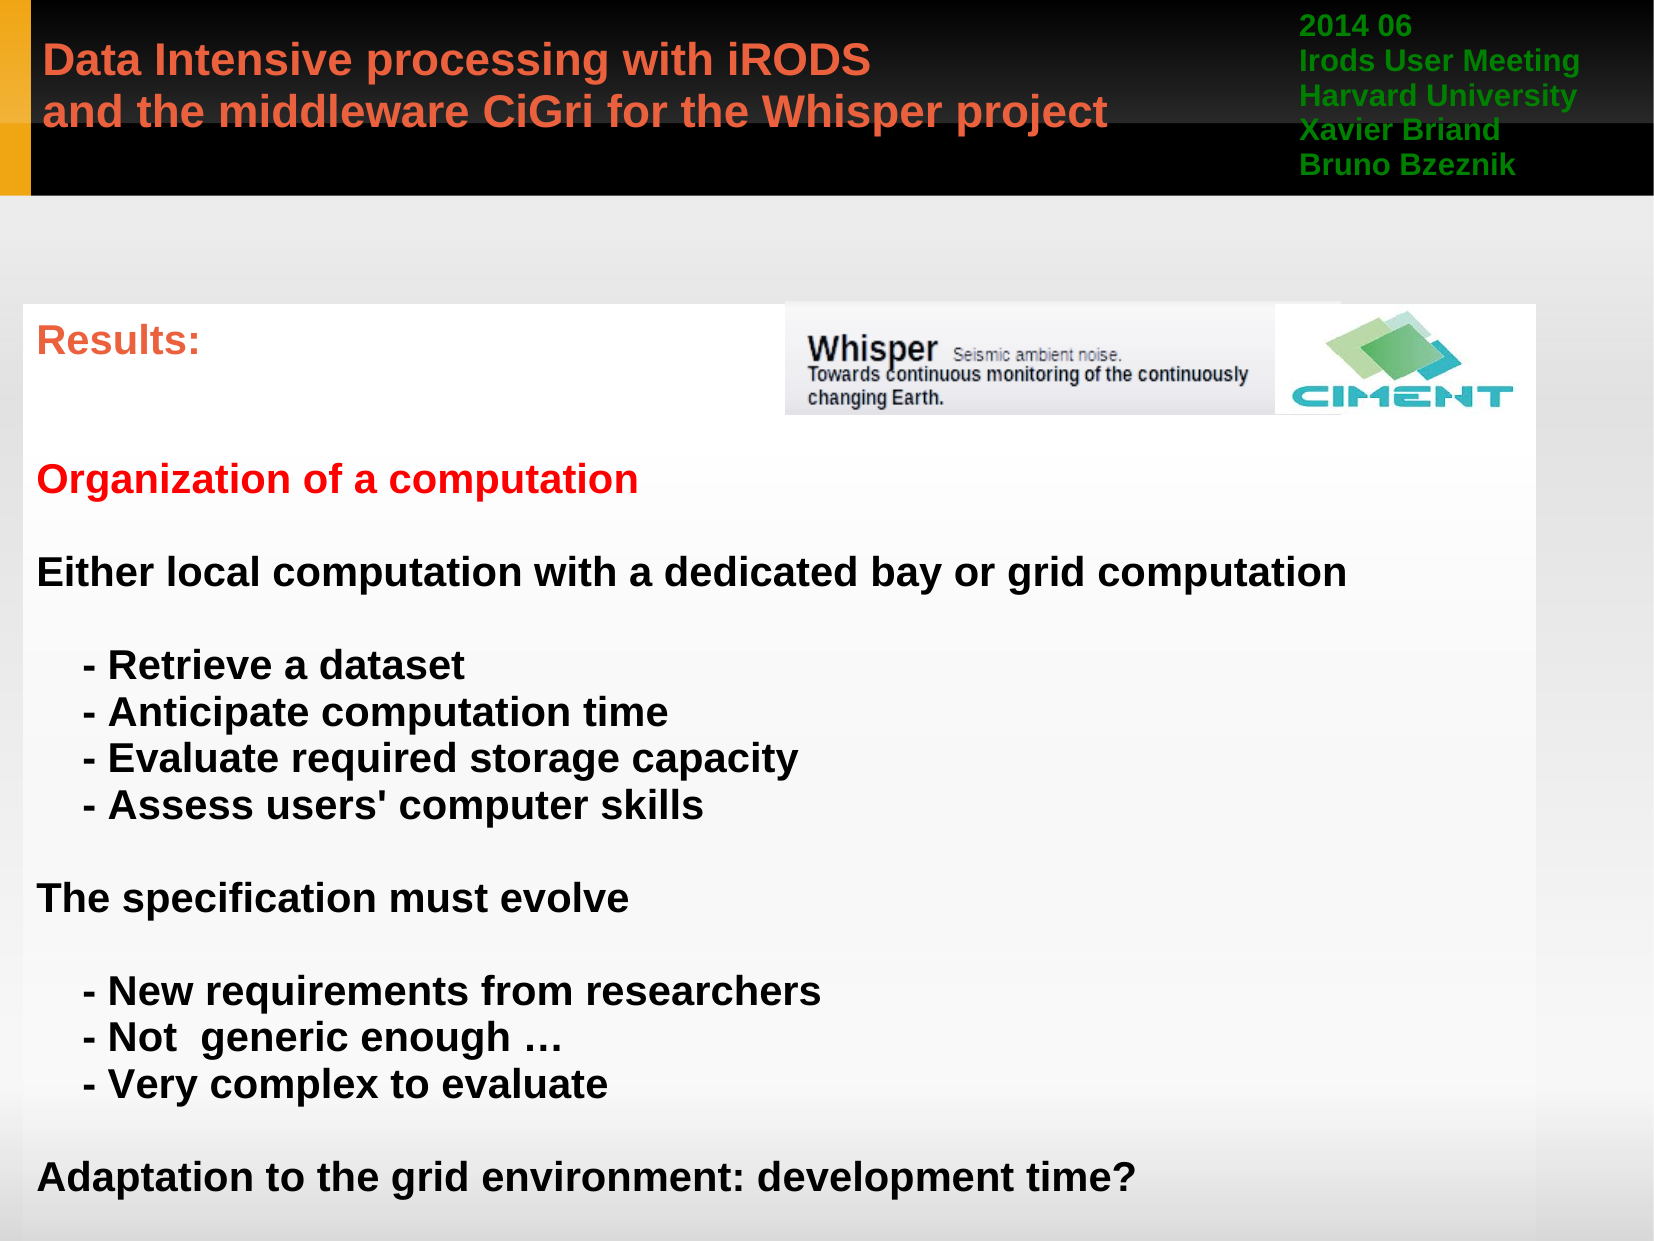

2014 06
Irods User Meeting
Harvard University
Xavier Briand
Bruno Bzeznik
 Data Intensive processing with iRODS
 and the middleware CiGri for the Whisper project
# Results:
Organization of a computation
Either local computation with a dedicated bay or grid computation
 - Retrieve a dataset
 - Anticipate computation time
 - Evaluate required storage capacity
 - Assess users' computer skills
The specification must evolve
 - New requirements from researchers
 - Not generic enough …
 - Very complex to evaluate
Adaptation to the grid environment: development time?